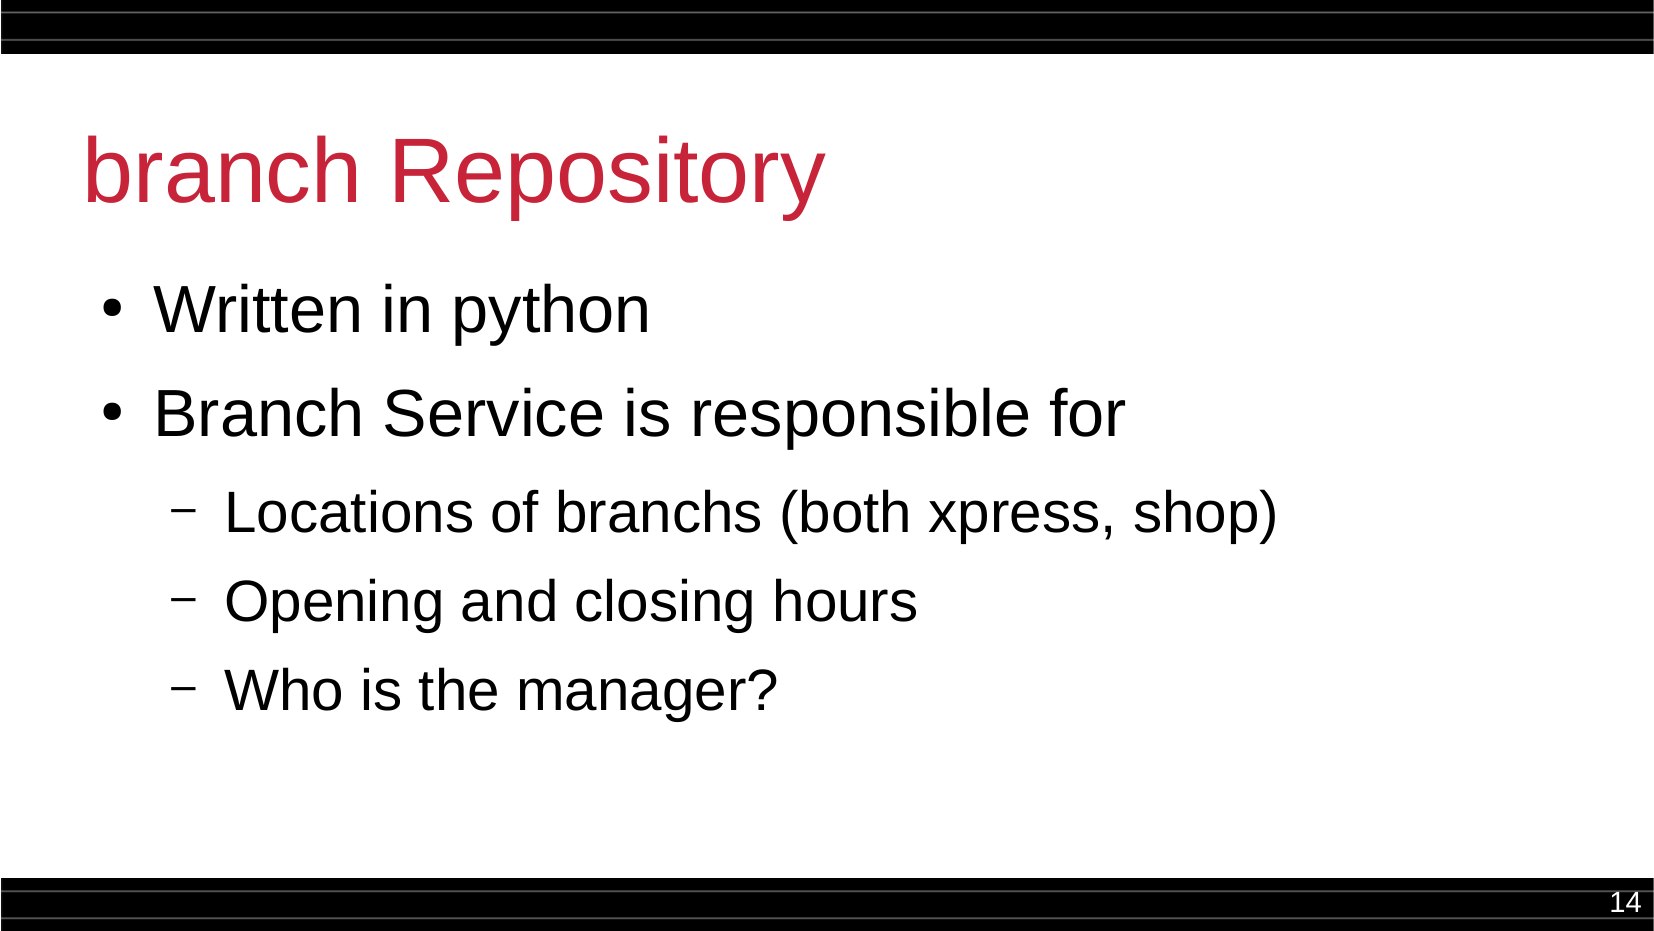

# branch Repository
Written in python
Branch Service is responsible for
Locations of branchs (both xpress, shop)
Opening and closing hours
Who is the manager?